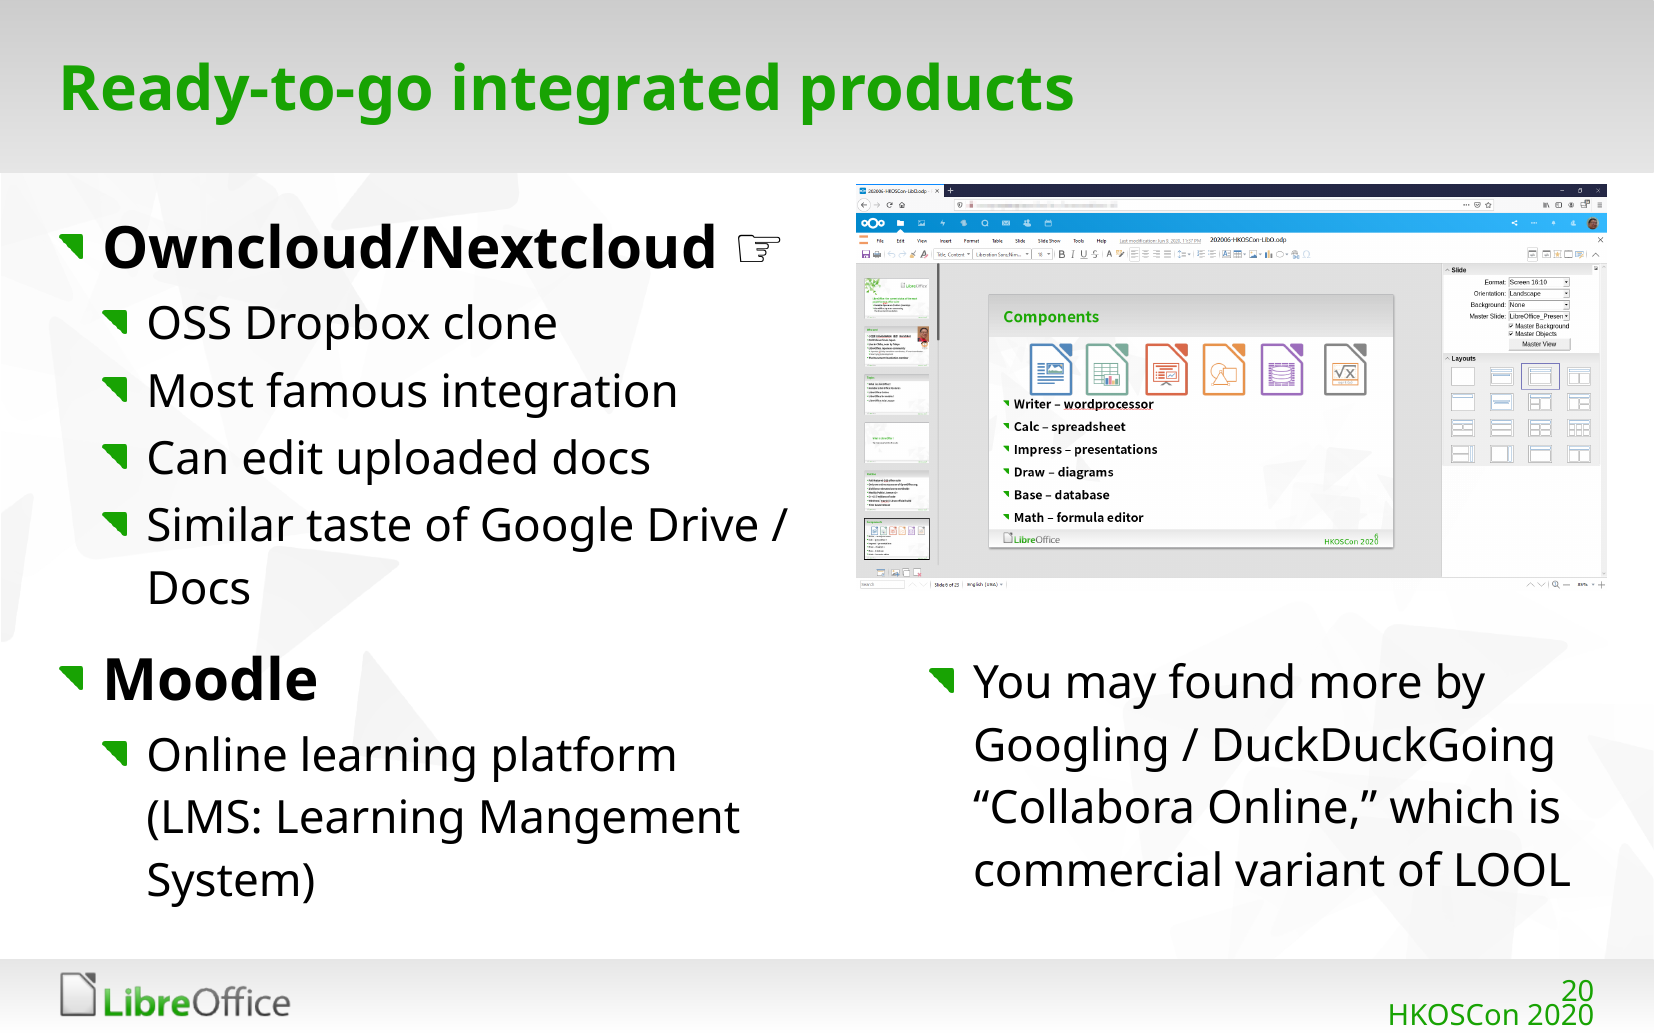

# Ready-to-go integrated products
Owncloud/Nextcloud ☞
OSS Dropbox clone
Most famous integration
Can edit uploaded docs
Similar taste of Google Drive / Docs
Moodle
Online learning platform
(LMS: Learning Mangement
System)
You may found more by Googling / DuckDuckGoing “Collabora Online,” which is commercial variant of LOOL
20
HKOSCon 2020